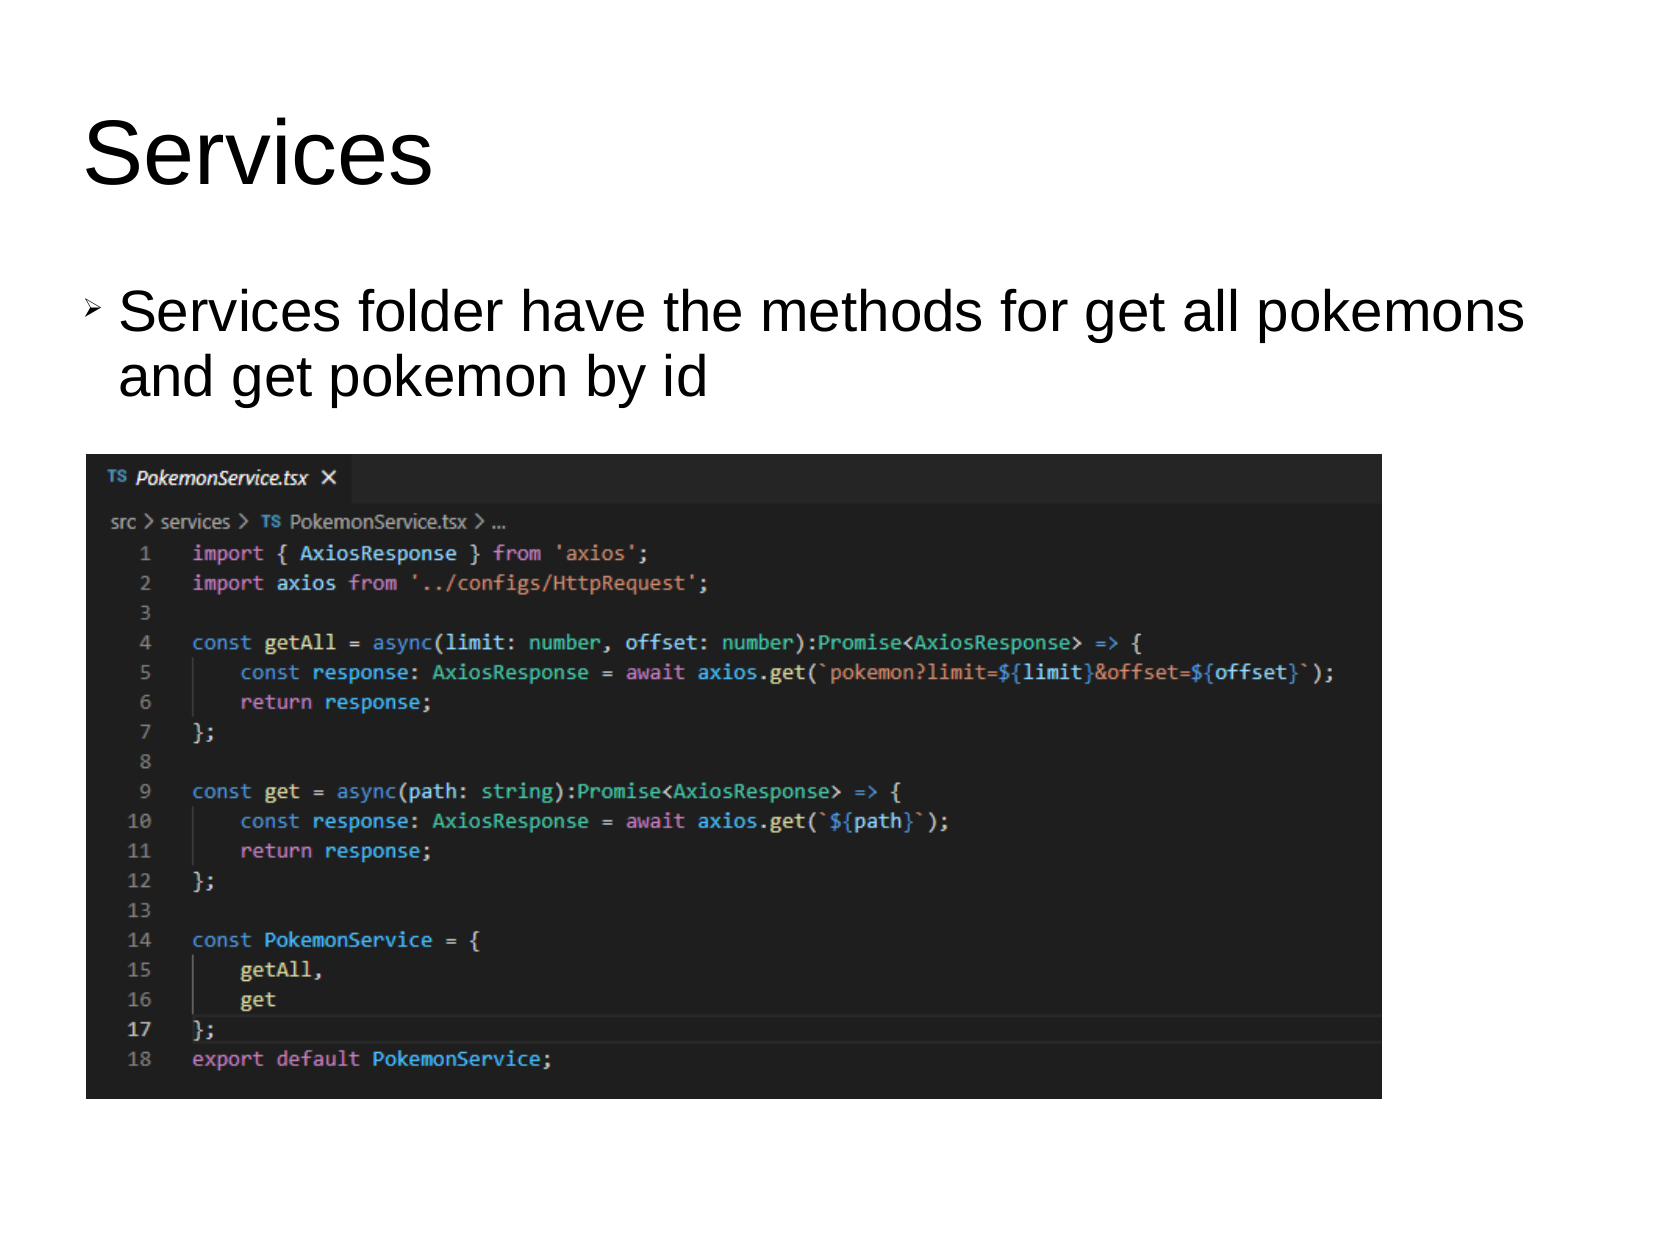

# Services
Services folder have the methods for get all pokemons and get pokemon by id